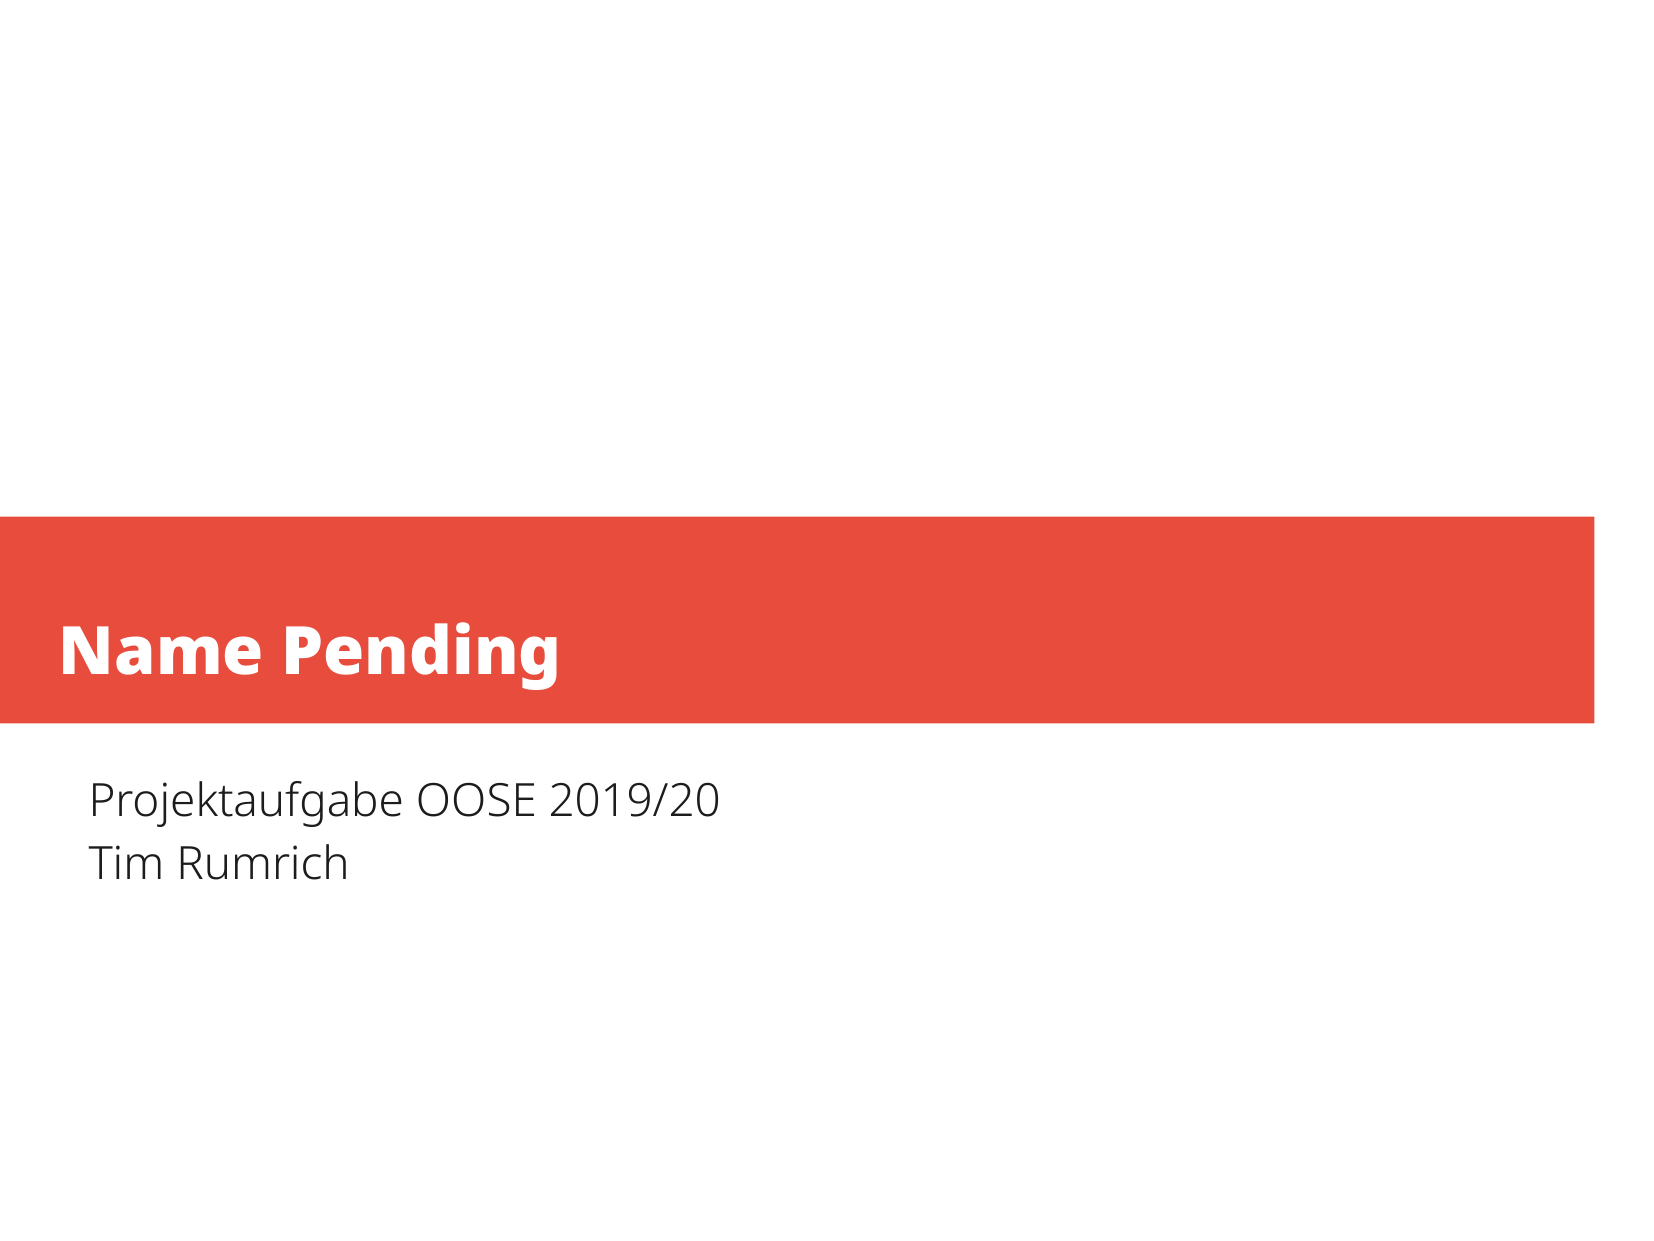

# Name Pending
Projektaufgabe OOSE 2019/20
Tim Rumrich